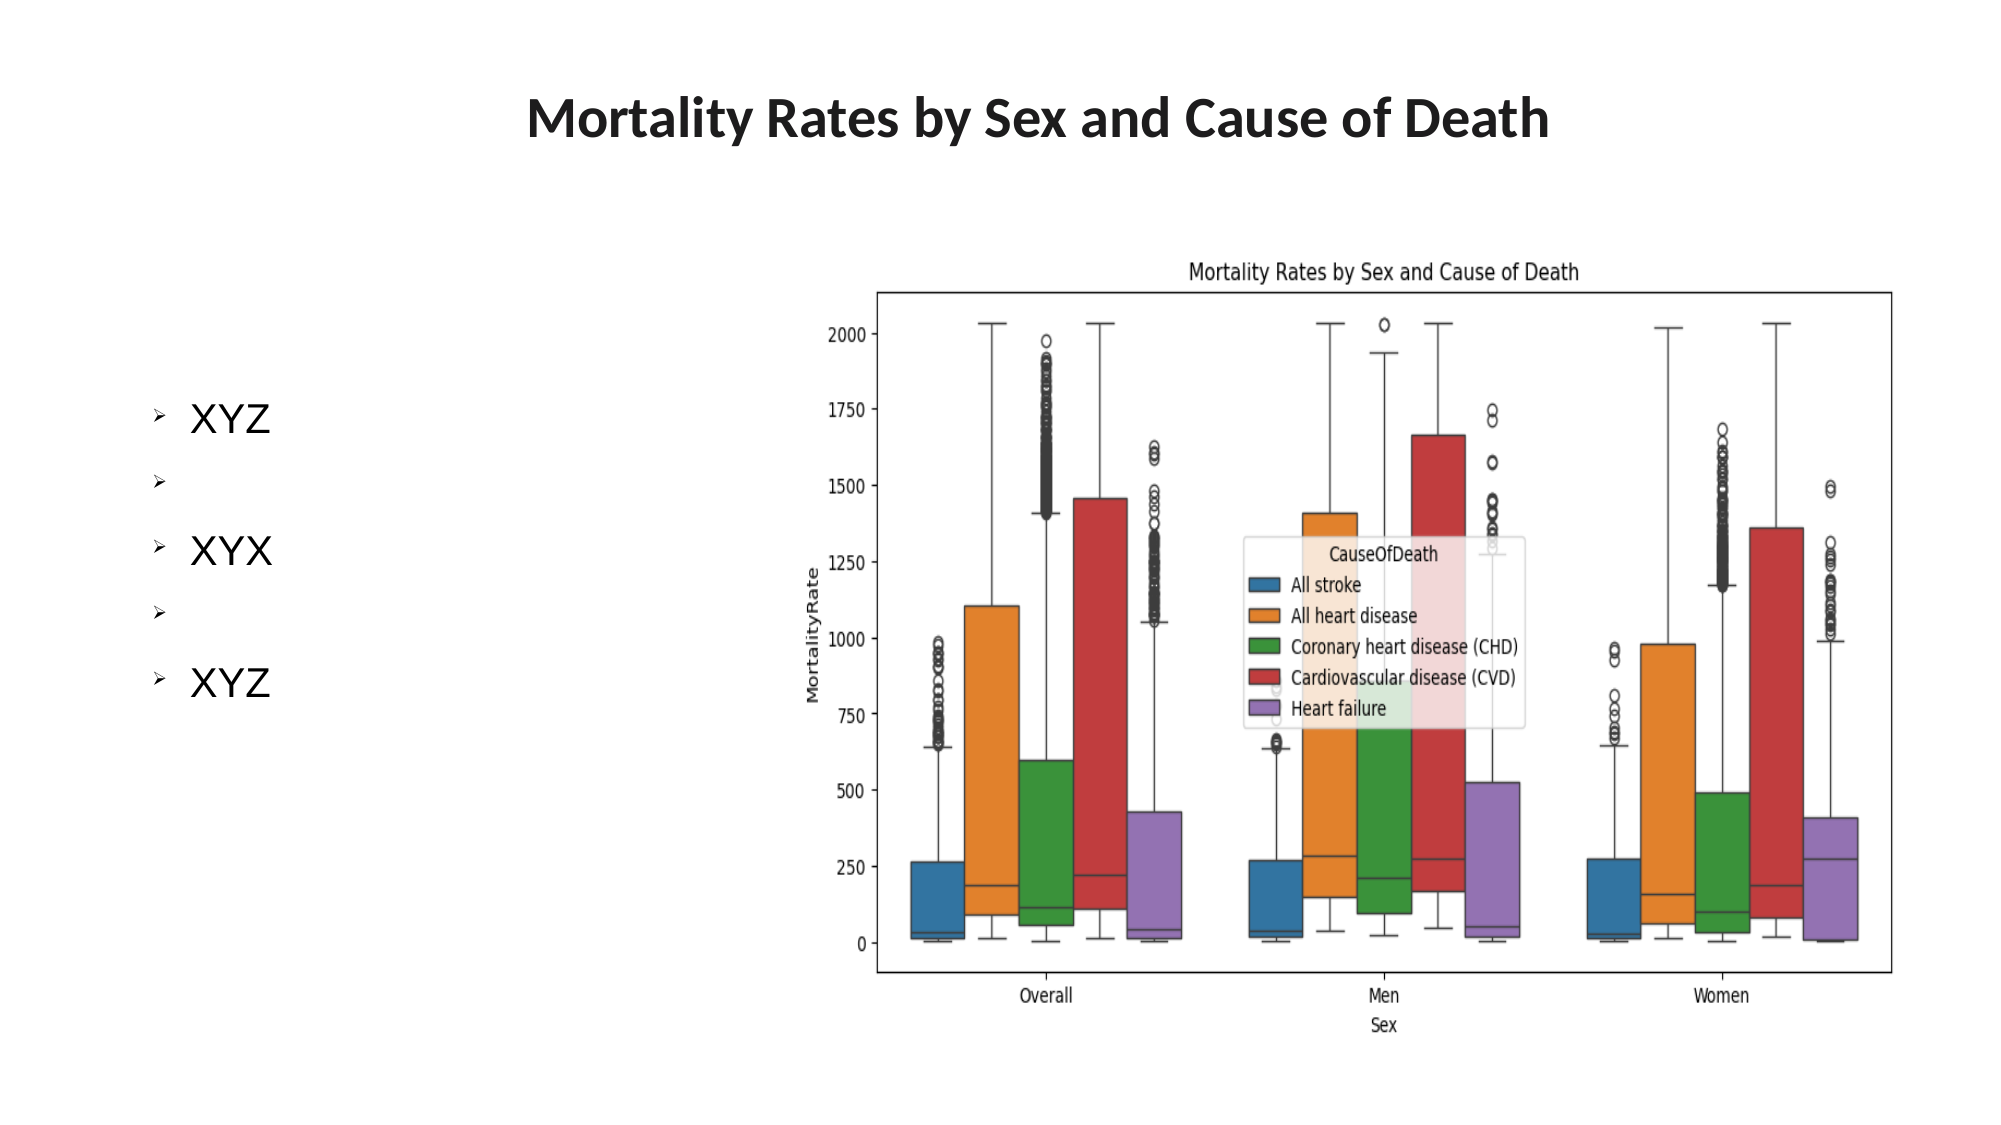

# Mortality Rates by Sex and Cause of Death
XYZ
XYX
XYZ